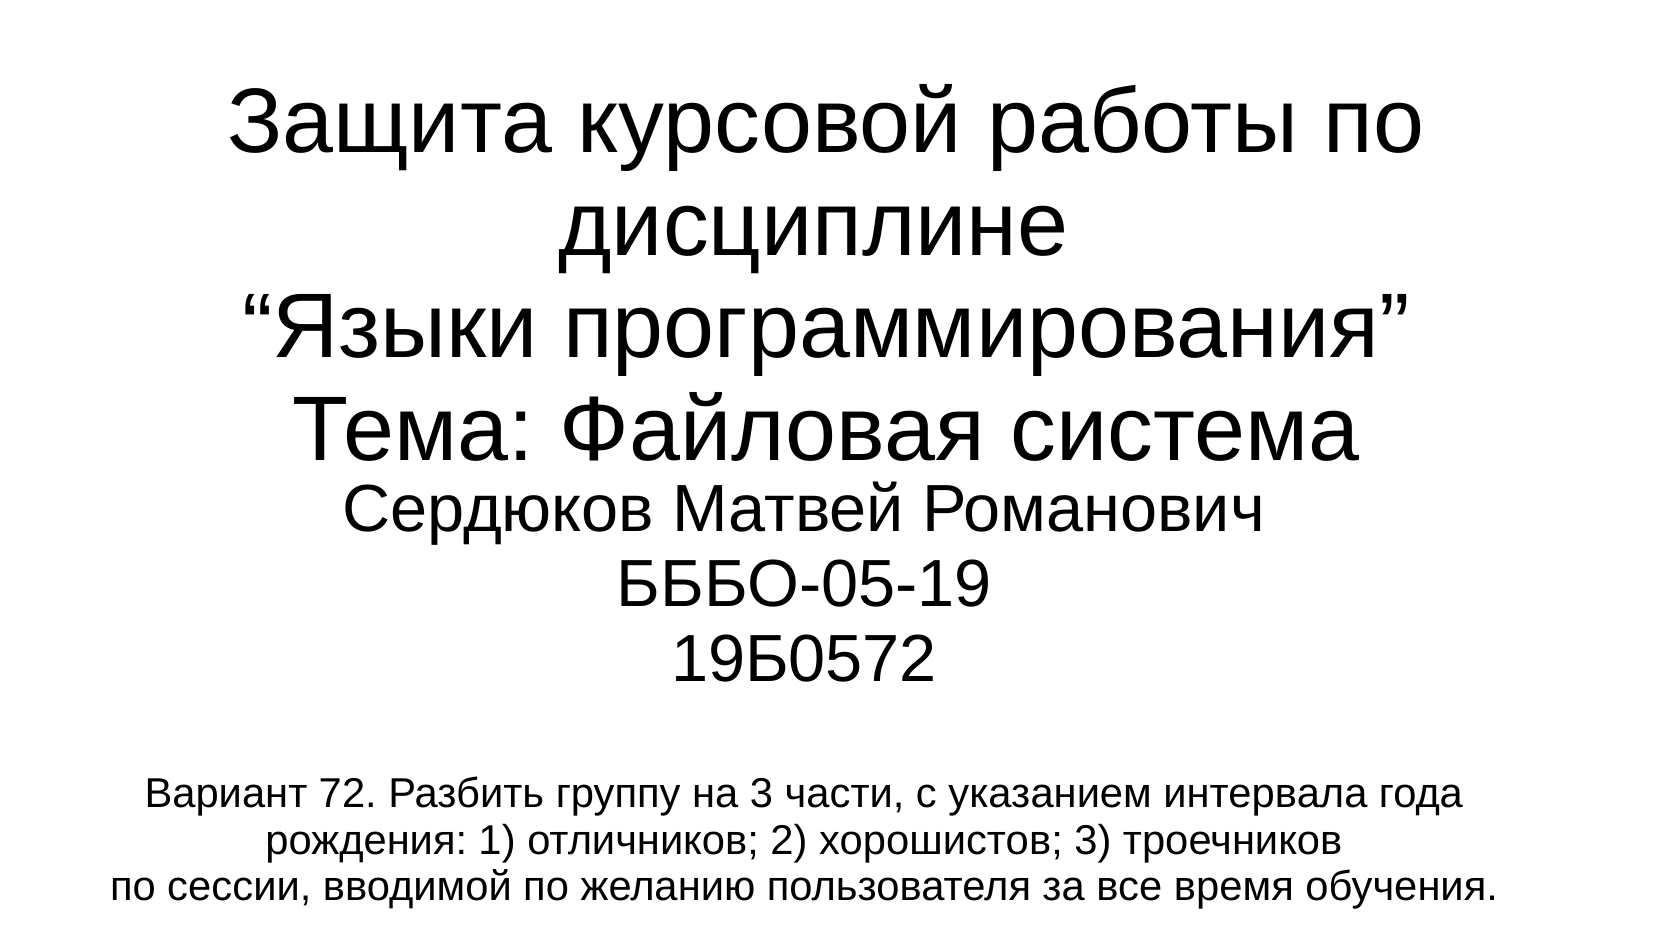

# Защита курсовой работы по дисциплине “Языки программирования” Тема: Файловая система
Сердюков Матвей Романович
БББО-05-19
19Б0572
Вариант 72. Разбить группу на 3 части, с указанием интервала года рождения: 1) отличников; 2) хорошистов; 3) троечников
по сессии, вводимой по желанию пользователя за все время обучения.